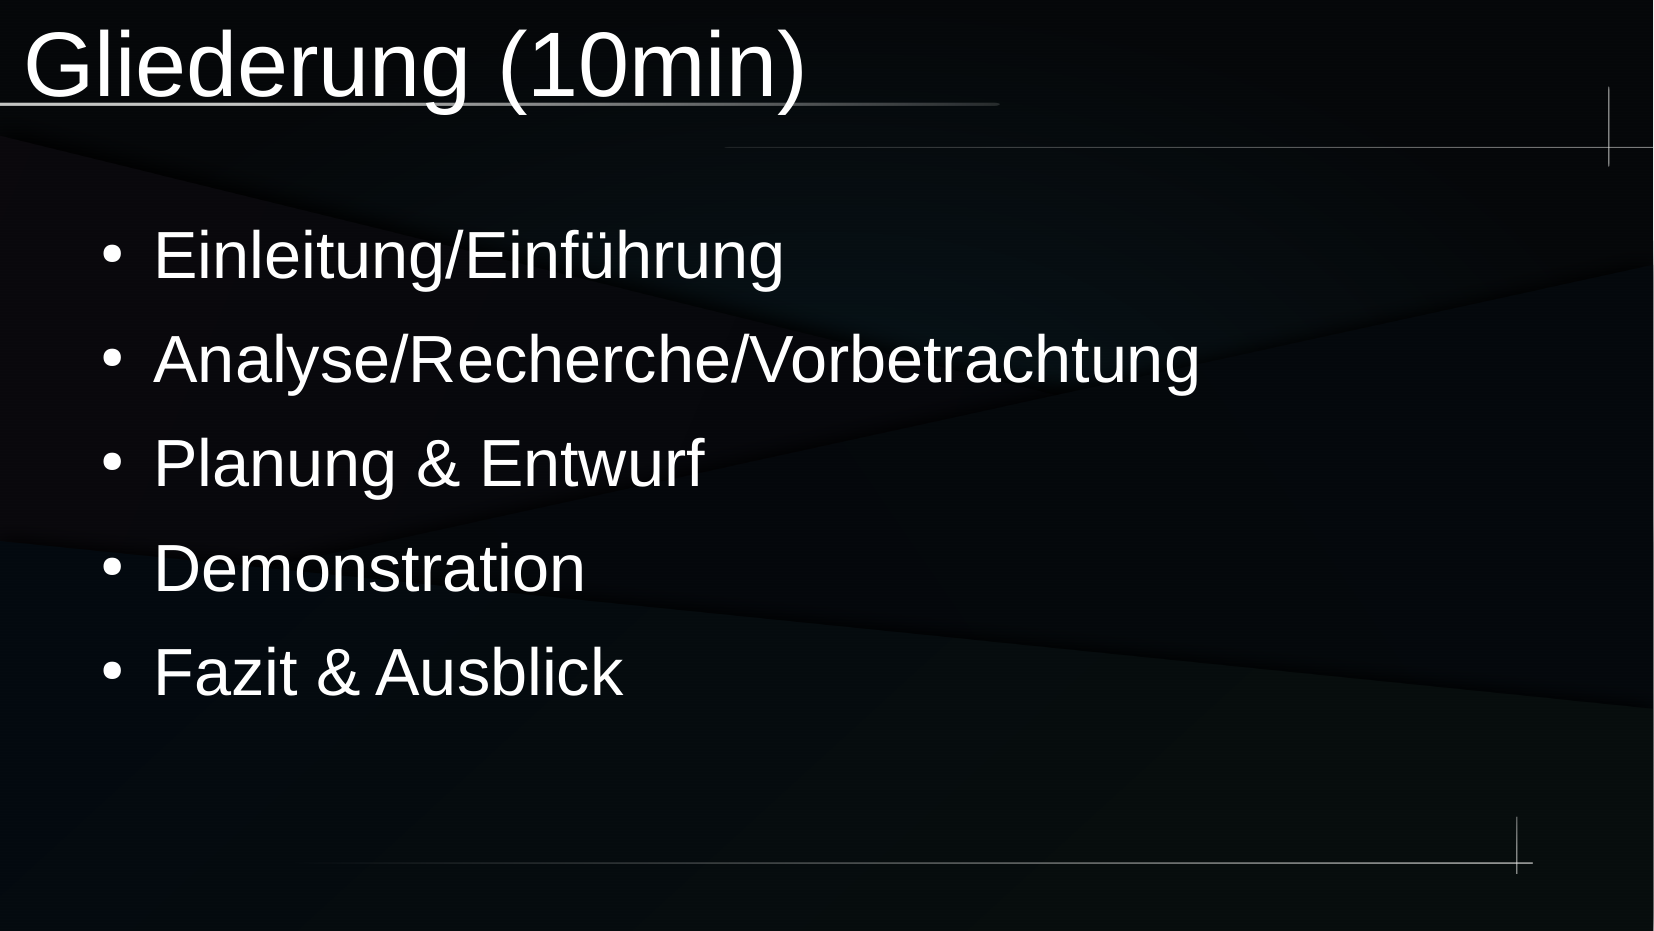

# Gliederung (10min)
Einleitung/Einführung
Analyse/Recherche/Vorbetrachtung
Planung & Entwurf
Demonstration
Fazit & Ausblick